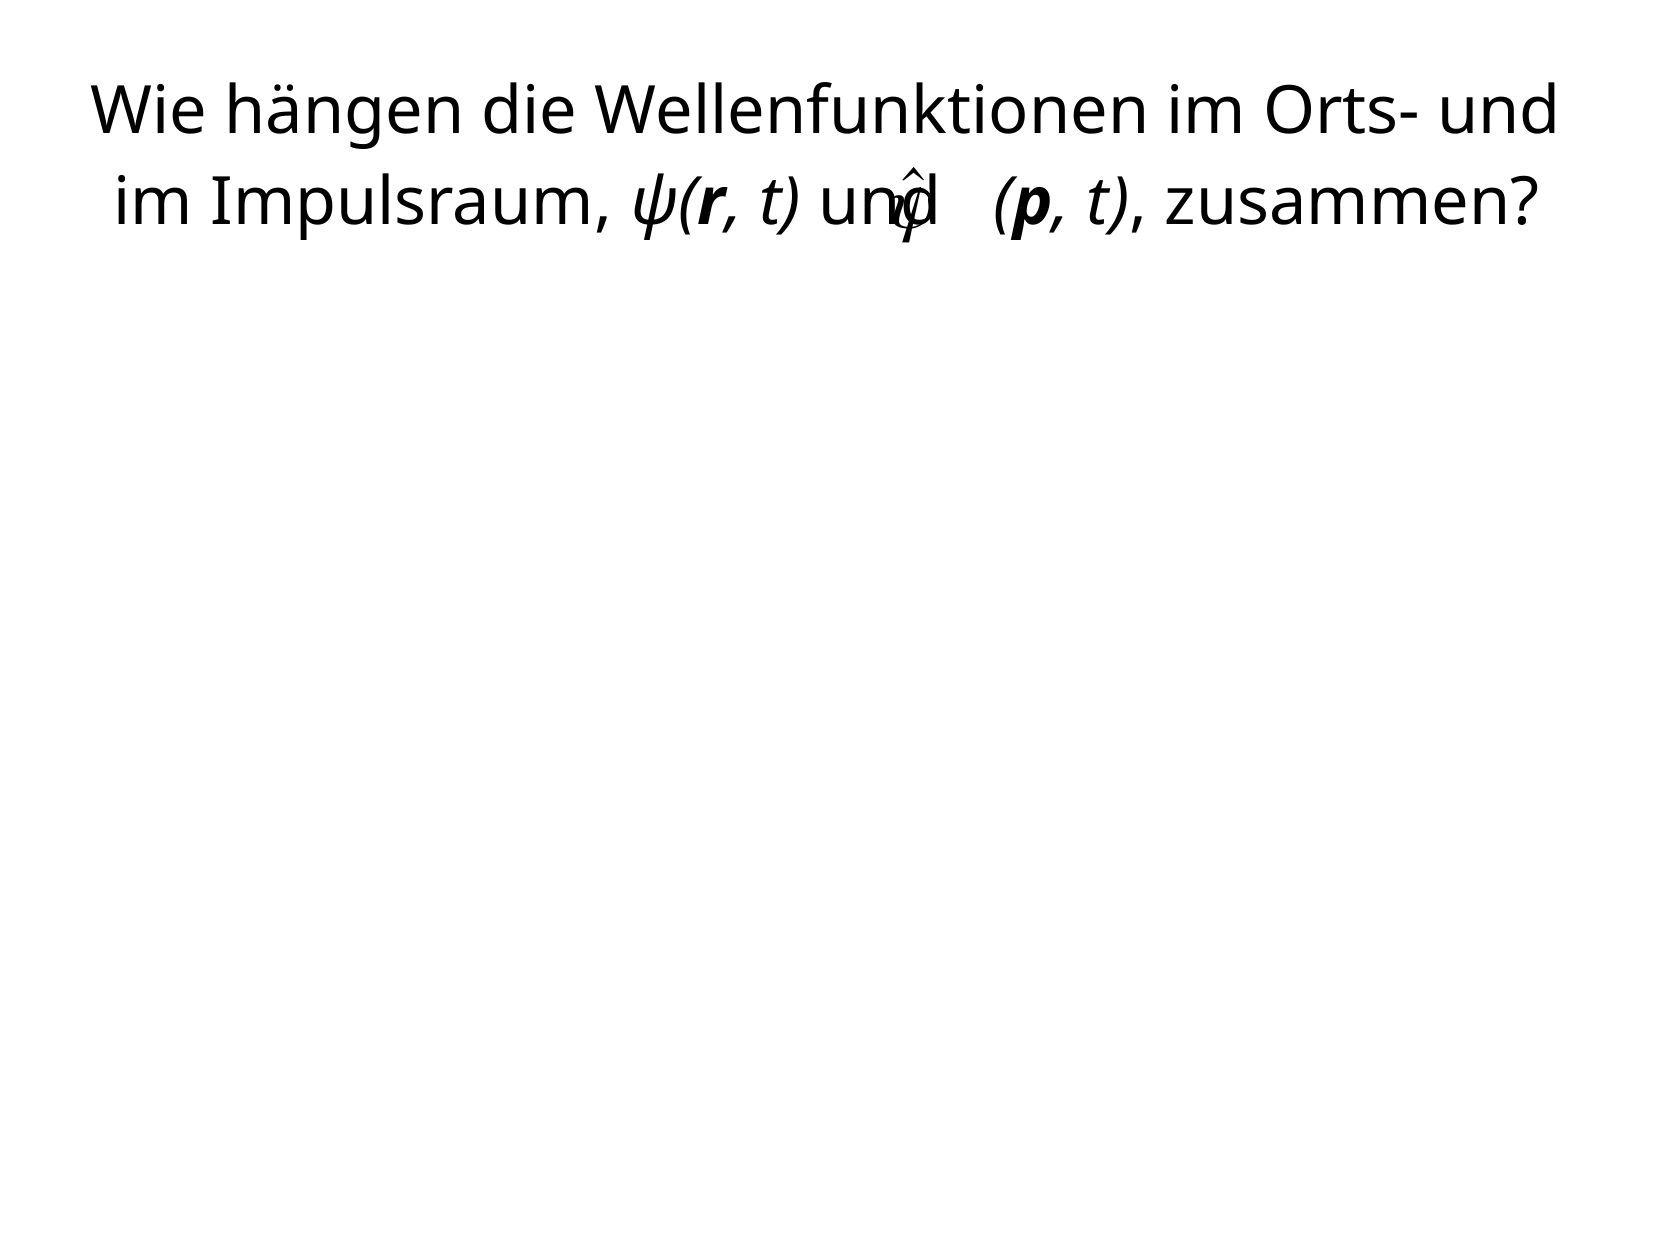

# Wie hängen die Wellenfunktionen im Orts- und im Impulsraum, ψ(r, t) und (p, t), zusammen?